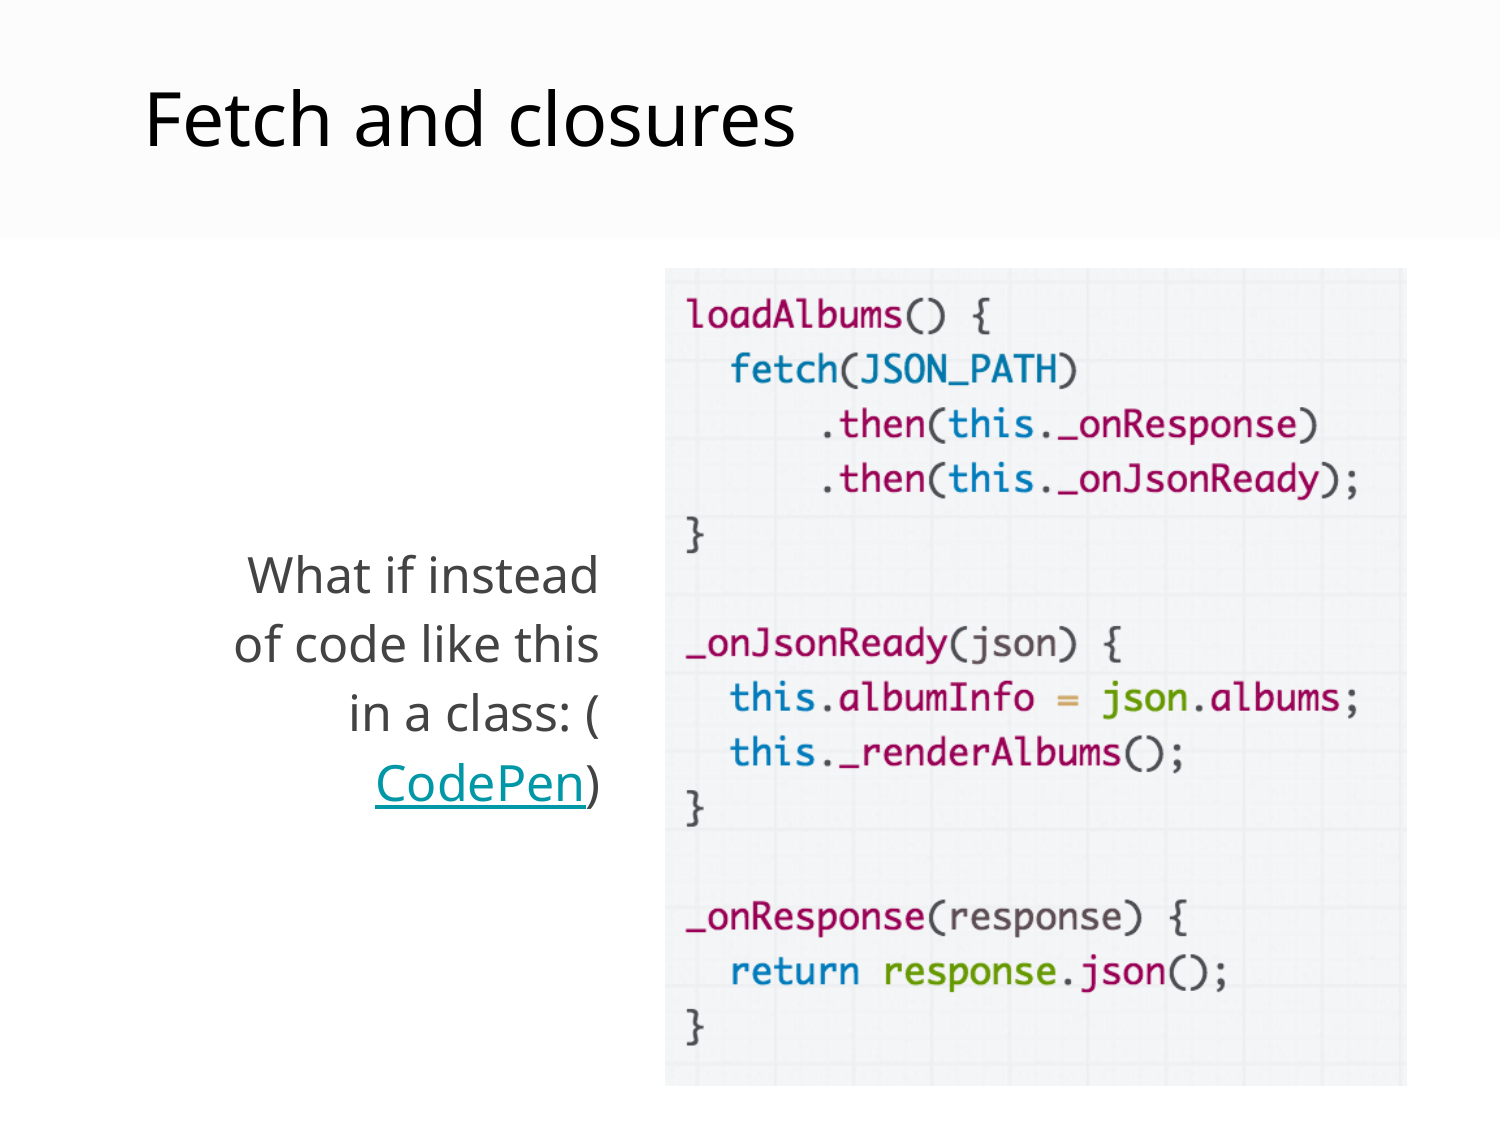

# Fetch and closures
What if instead of code like this in a class: (CodePen)